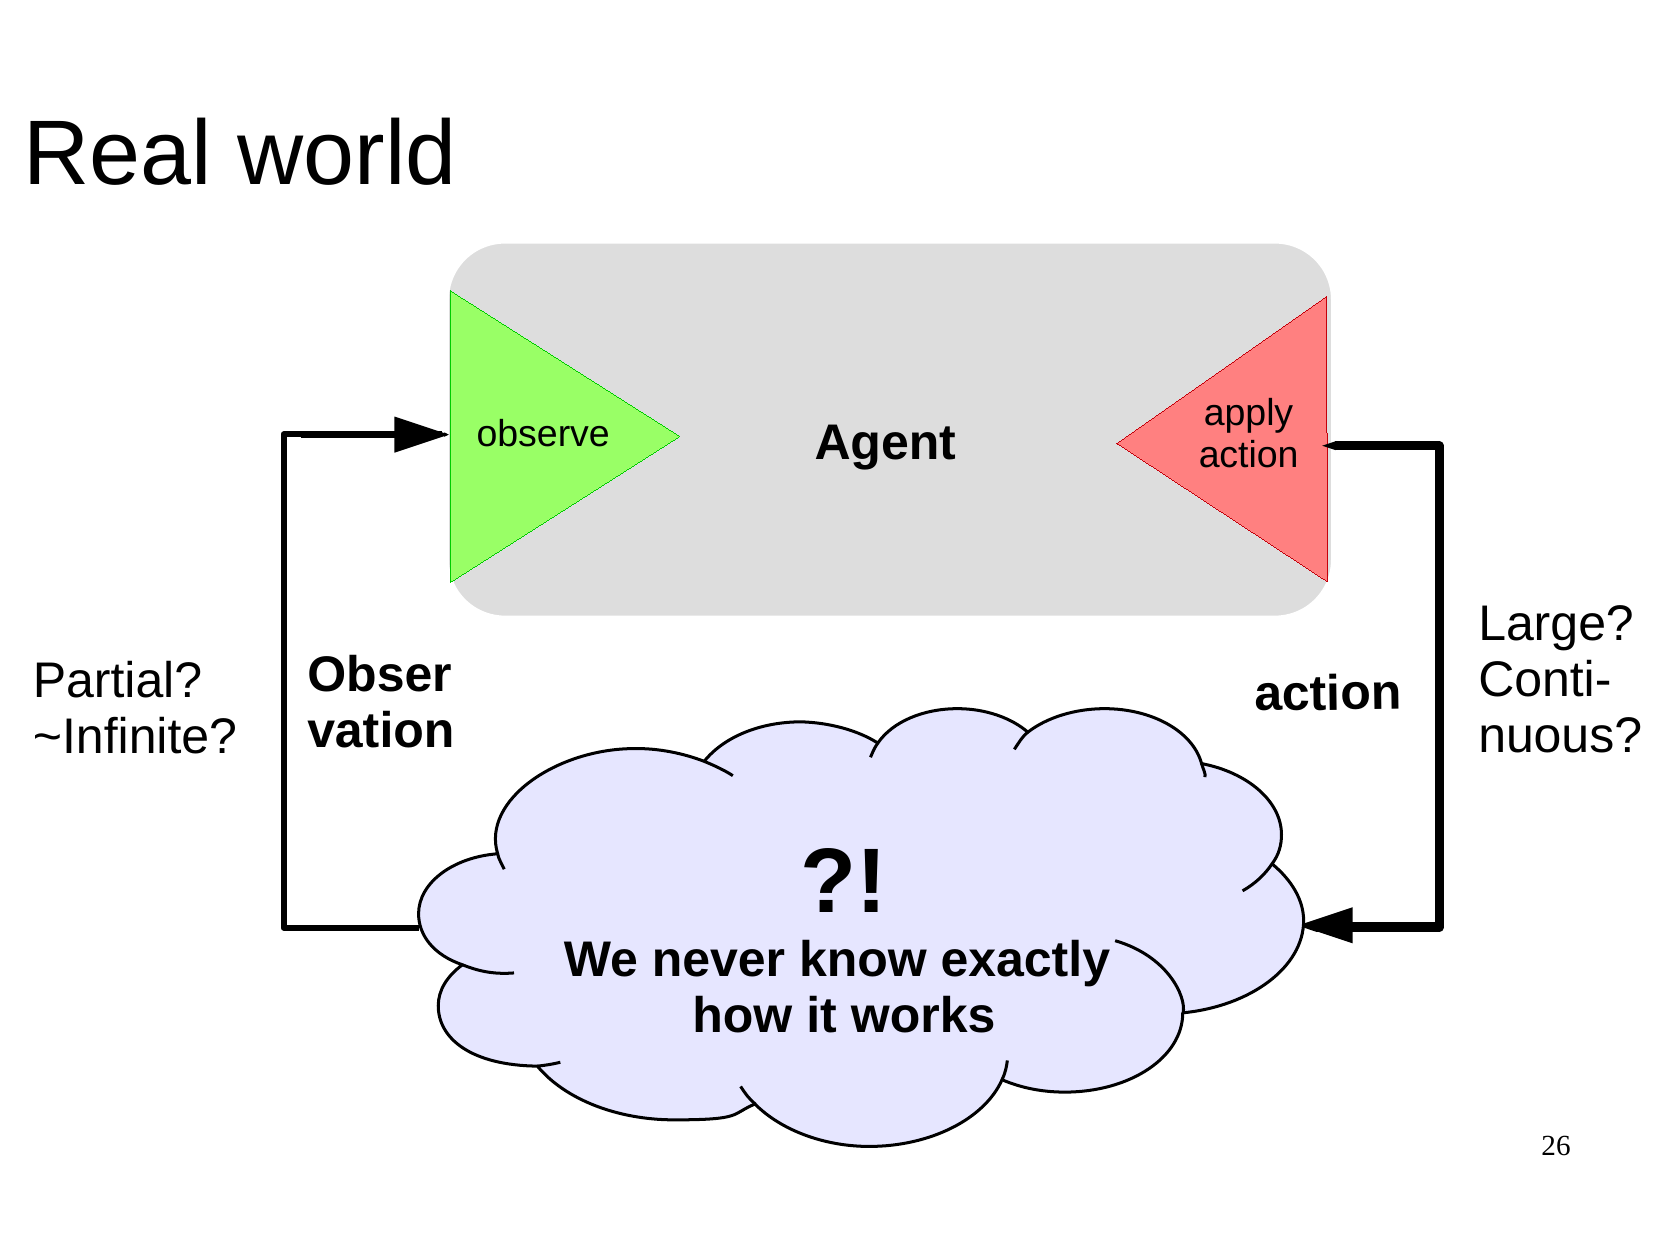

# Real world
apply
action
observe
Agent
Large?
Conti-nuous?
Observation
Partial?
~Infinite?
action
?!
We never know exactly
how it works
26